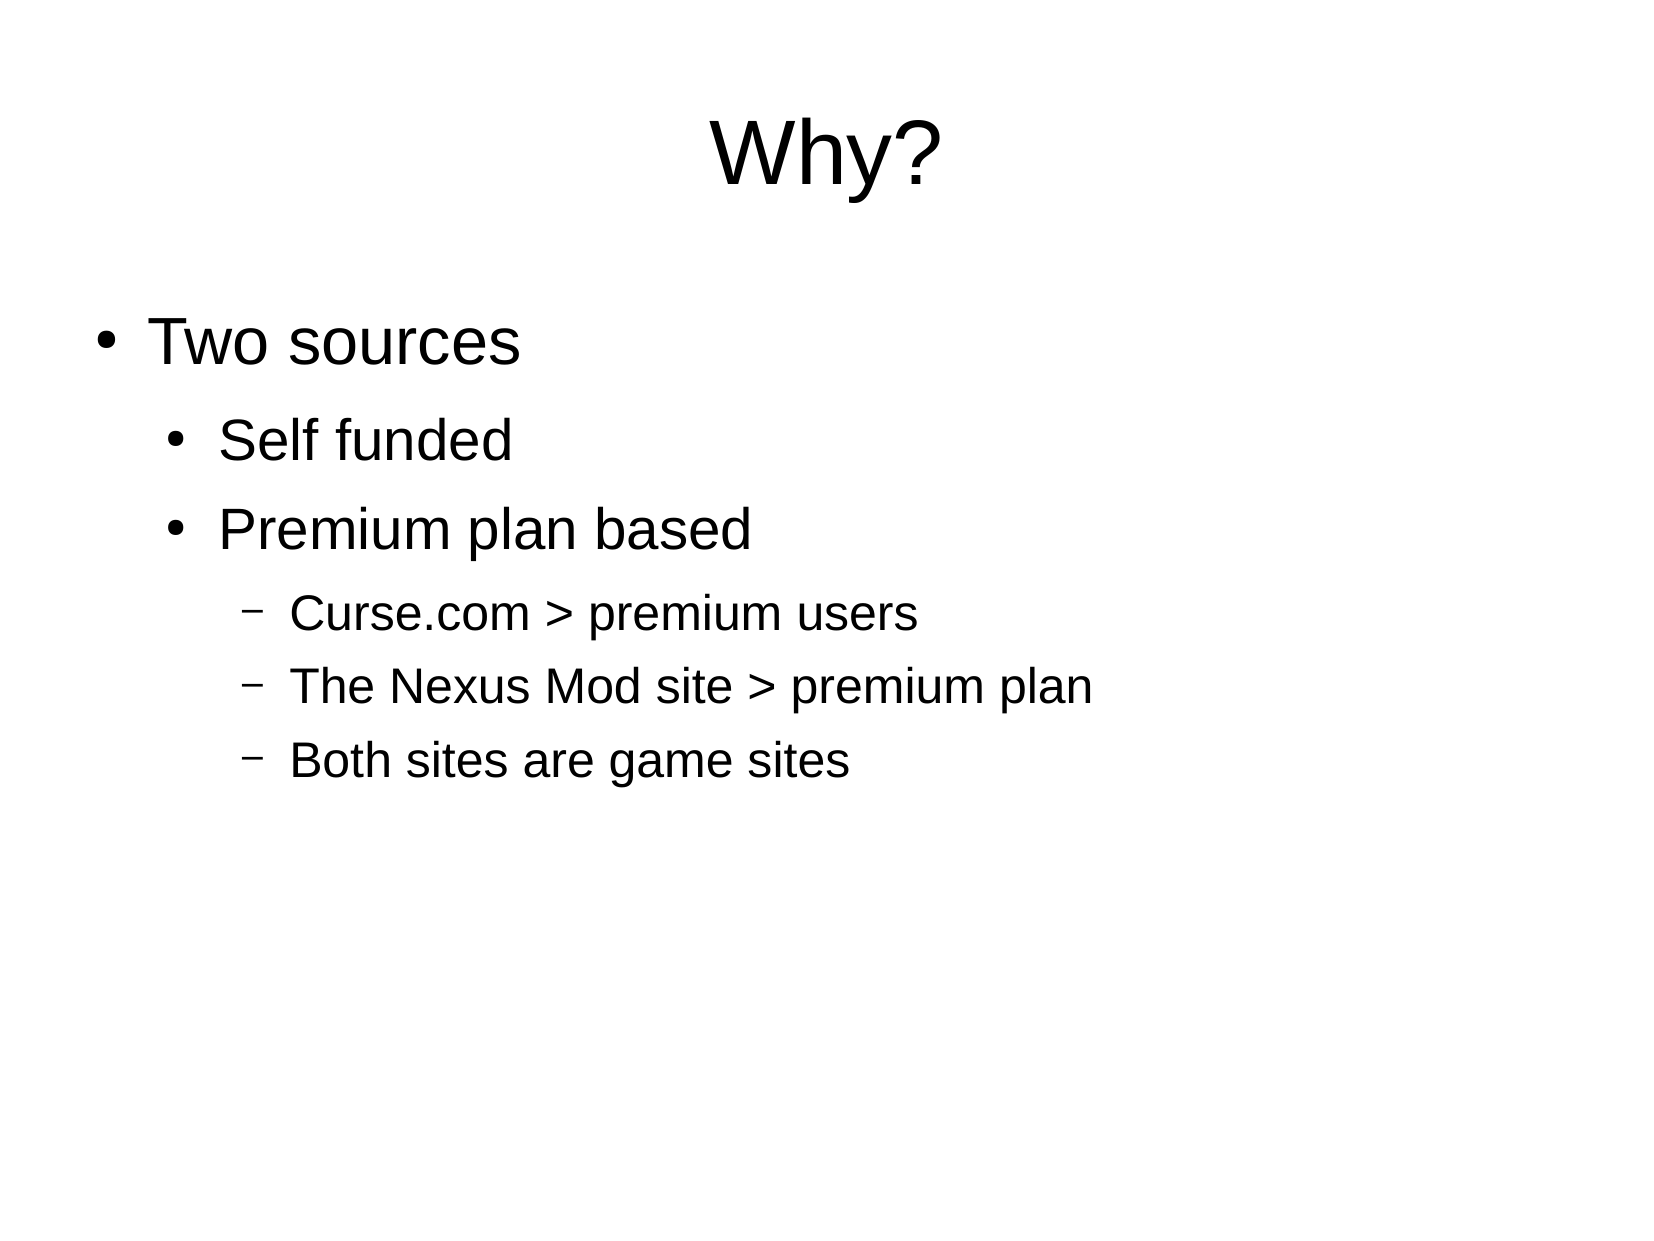

# Why?
Two sources
Self funded
Premium plan based
Curse.com > premium users
The Nexus Mod site > premium plan
Both sites are game sites